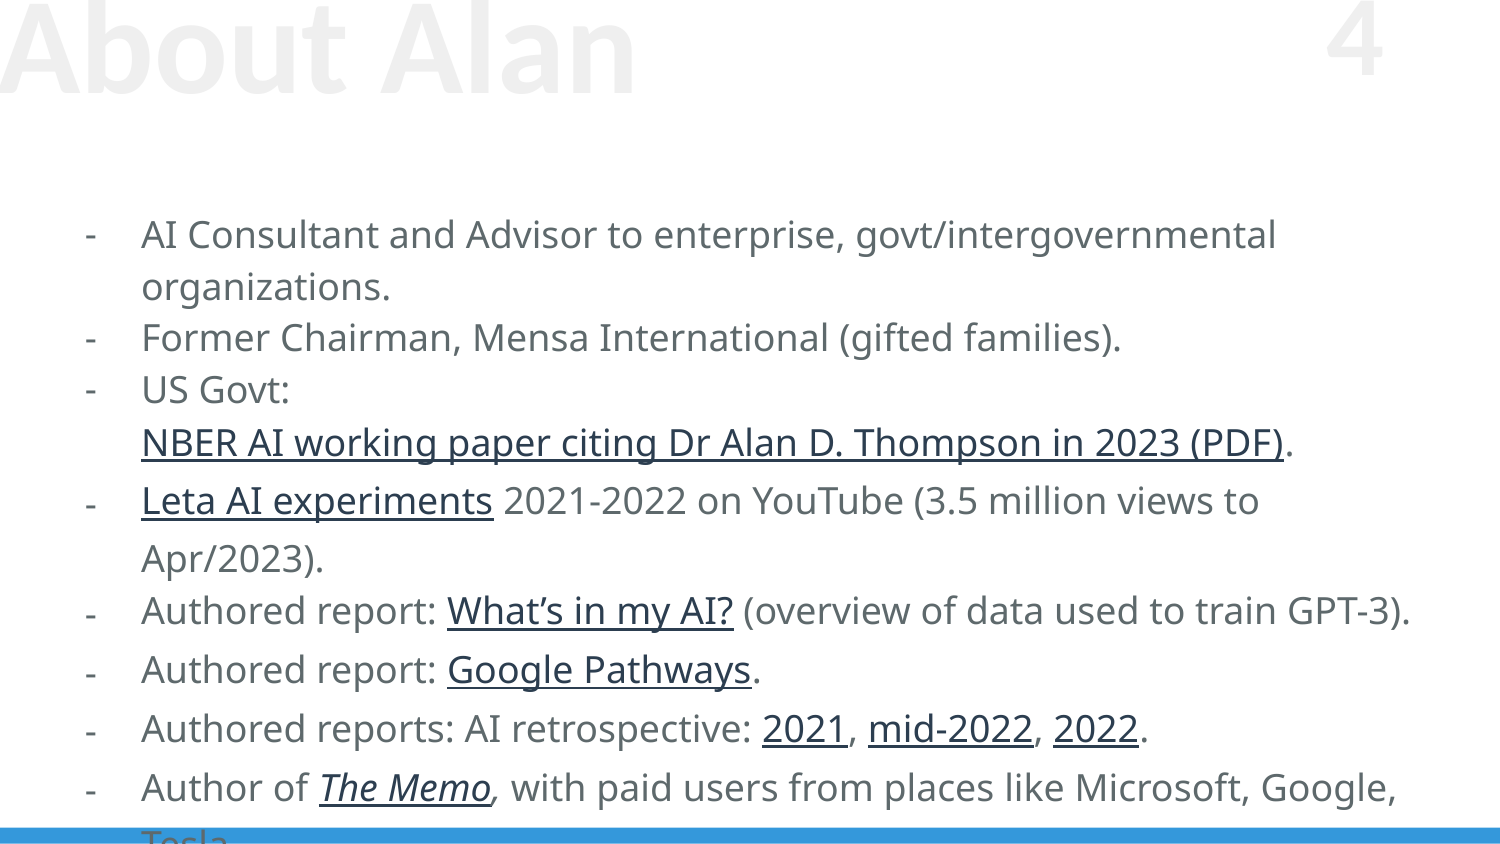

# About Alan
AI Consultant and Advisor to enterprise, govt/intergovernmental organizations.
Former Chairman, Mensa International (gifted families).
US Govt: NBER AI working paper citing Dr Alan D. Thompson in 2023 (PDF).
Leta AI experiments 2021-2022 on YouTube (3.5 million views to Apr/2023).
Authored report: What’s in my AI? (overview of data used to train GPT-3).
Authored report: Google Pathways.
Authored reports: AI retrospective: 2021, mid-2022, 2022.
Author of The Memo, with paid users from places like Microsoft, Google, Tesla.
More about Alan…